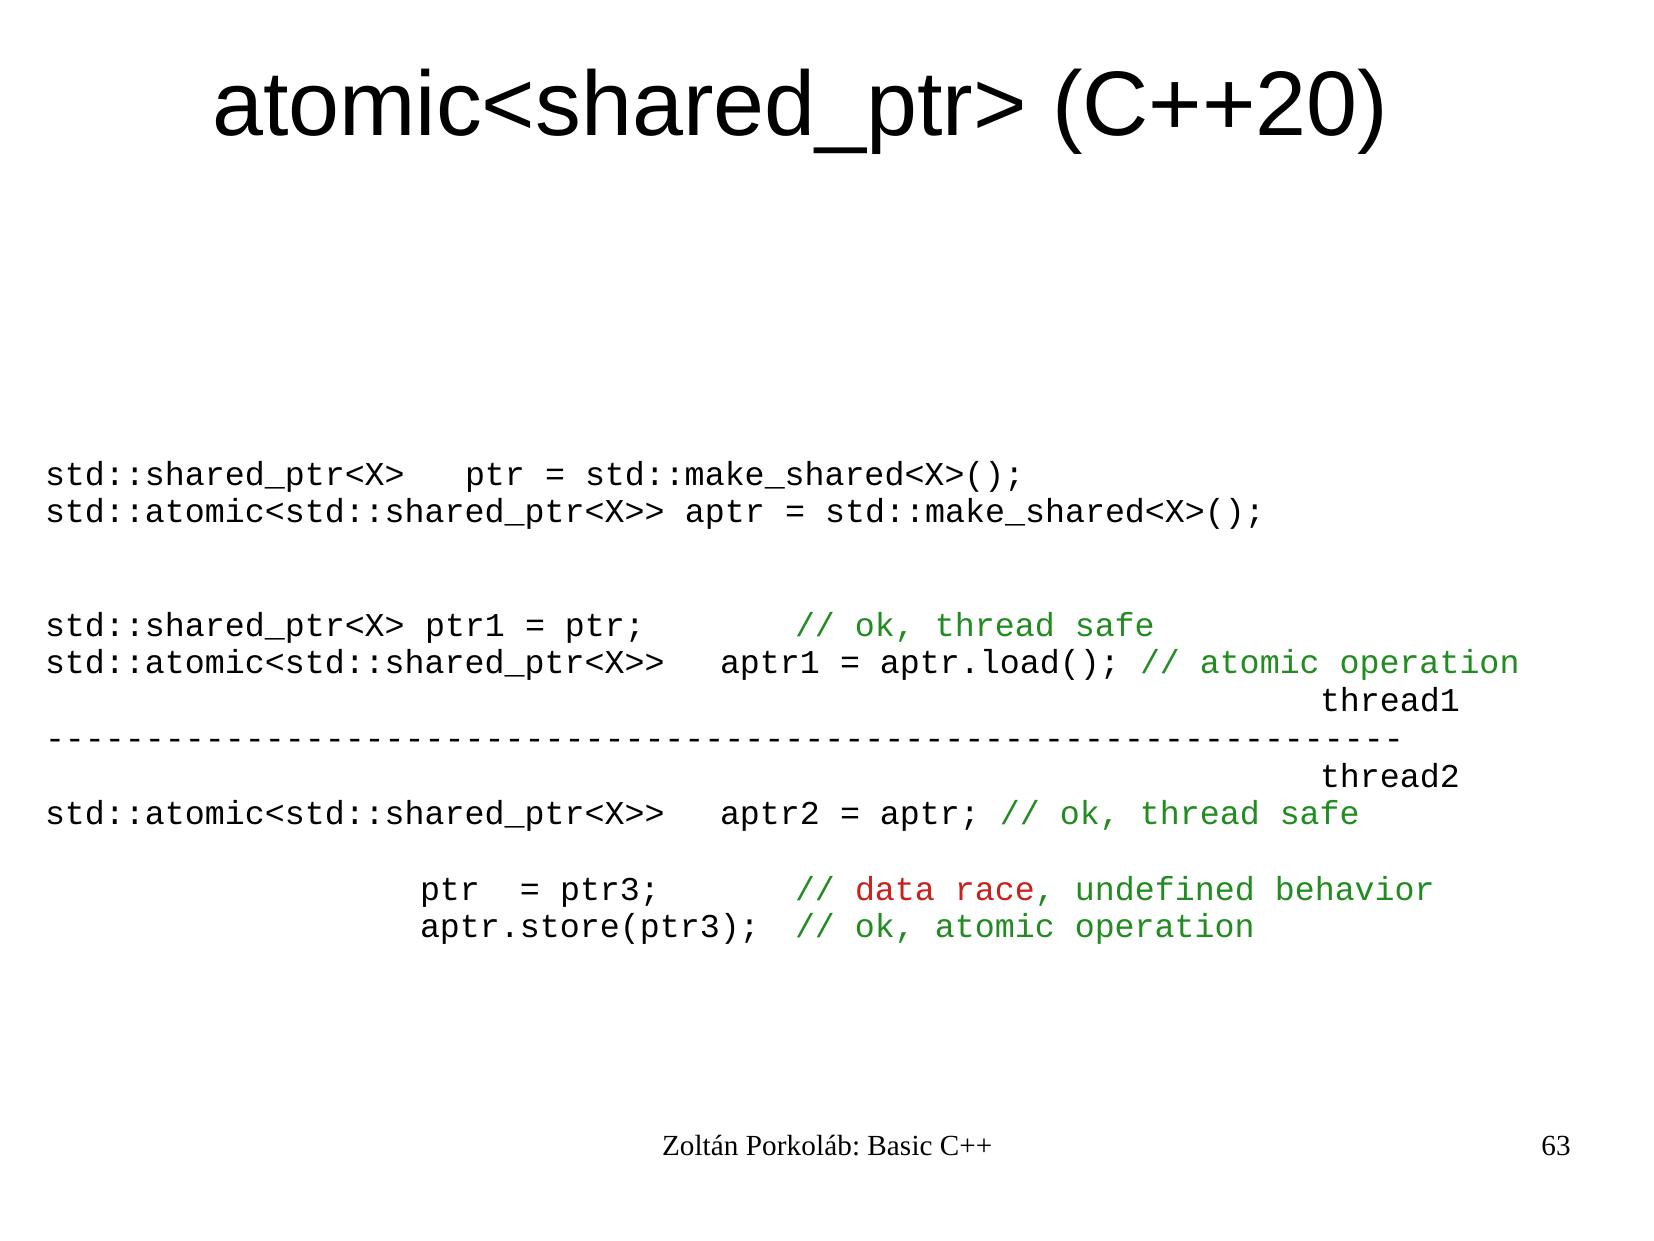

# atomic<shared_ptr> (C++20)
std::shared_ptr<X> ptr = std::make_shared<X>();
std::atomic<std::shared_ptr<X>> aptr = std::make_shared<X>();
std::shared_ptr<X> ptr1 = ptr; 		// ok, thread safe
std::atomic<std::shared_ptr<X>>	aptr1 = aptr.load(); // atomic operation
																	thread1
--------------------------------------------------------------------
																	thread2
std::atomic<std::shared_ptr<X>>	aptr2 = aptr; // ok, thread safe
					ptr = ptr3;		// data race, undefined behavior
					aptr.store(ptr3);	// ok, atomic operation
Zoltán Porkoláb: Basic C++
63